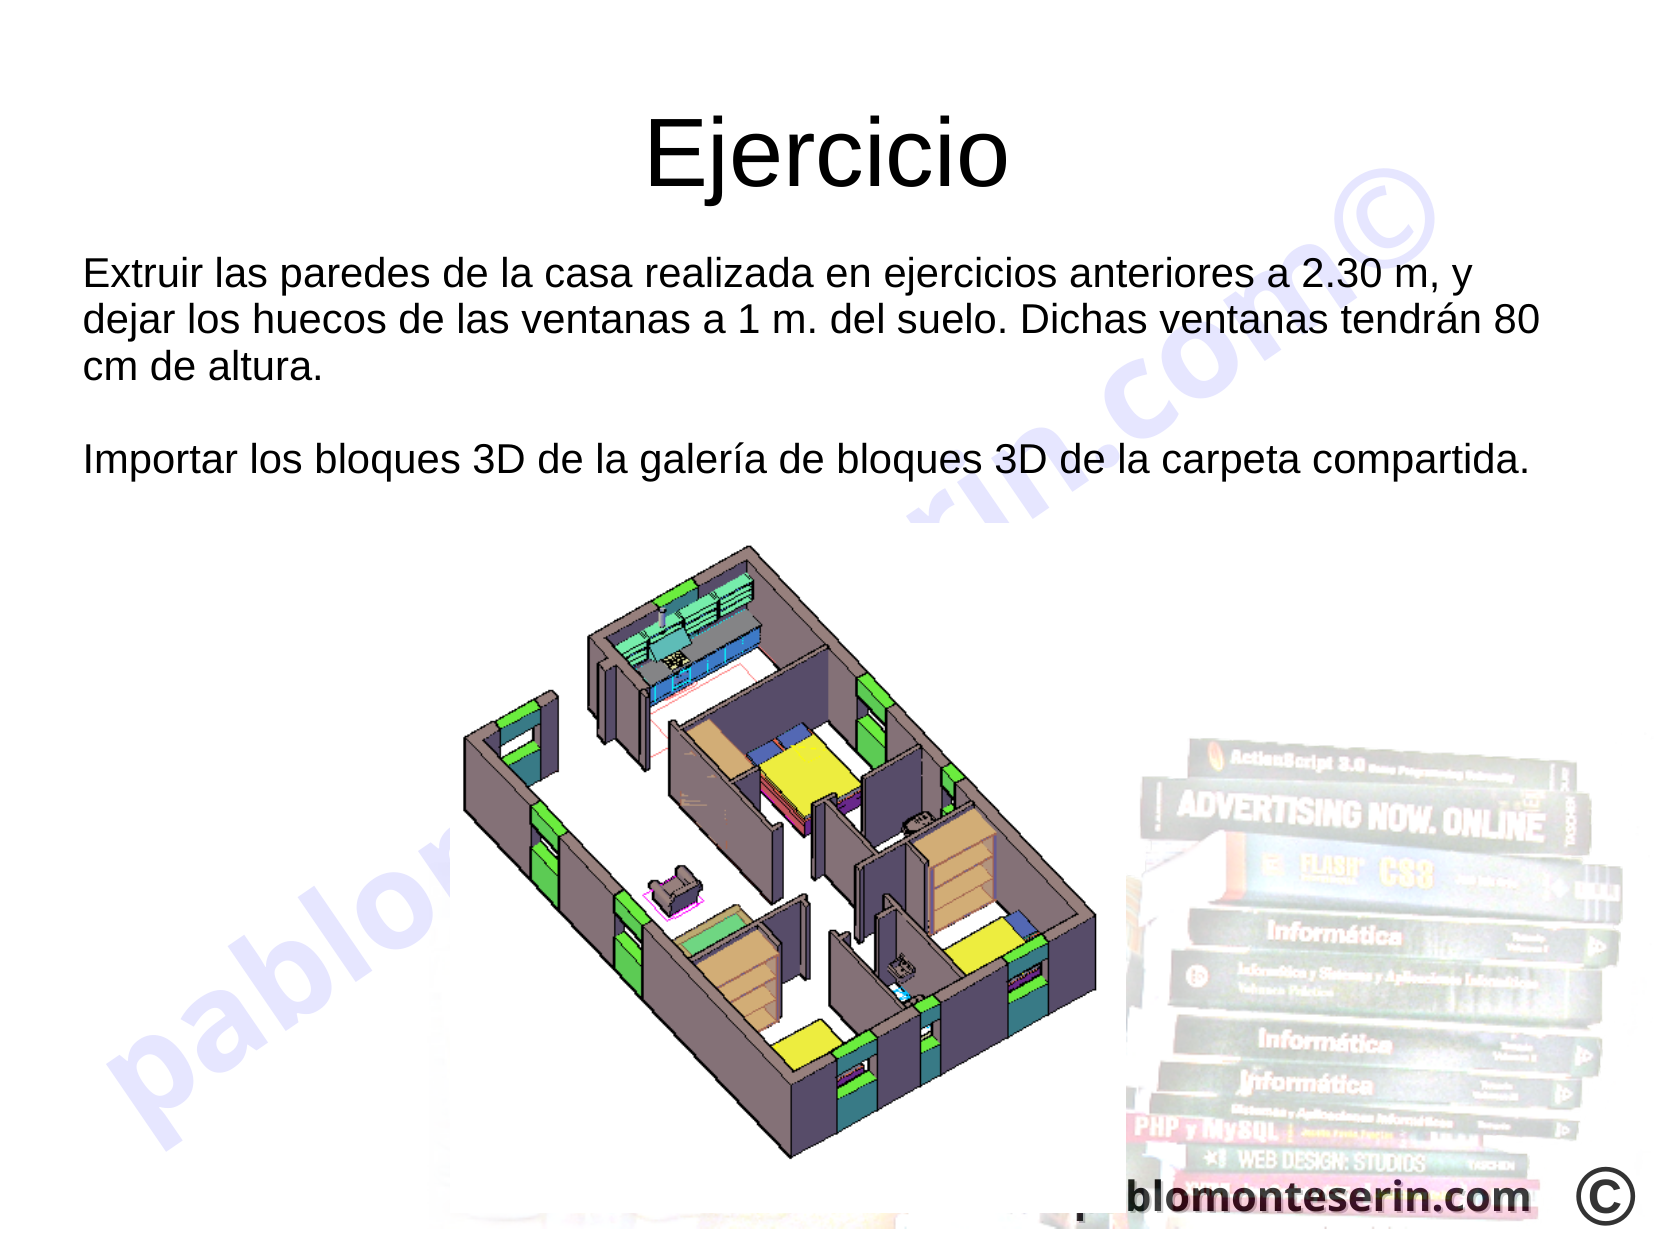

# Ejercicio
Extruir las paredes de la casa realizada en ejercicios anteriores a 2.30 m, y dejar los huecos de las ventanas a 1 m. del suelo. Dichas ventanas tendrán 80 cm de altura.
Importar los bloques 3D de la galería de bloques 3D de la carpeta compartida.